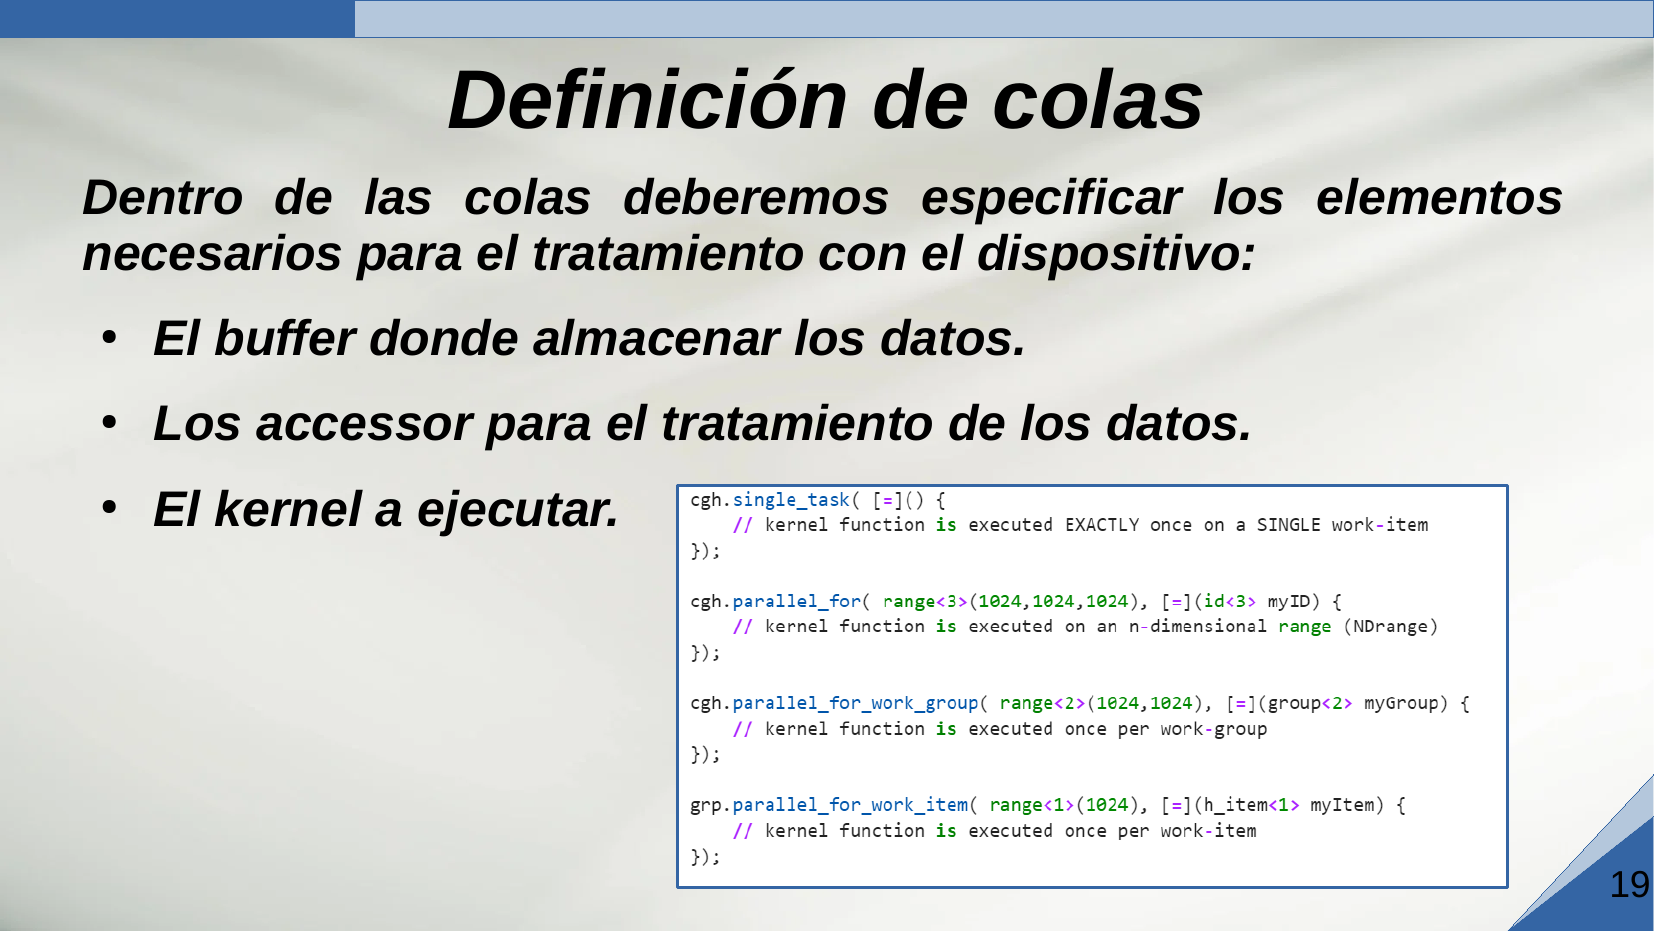

Definición de colas
# Dentro de las colas deberemos especificar los elementos necesarios para el tratamiento con el dispositivo:
El buffer donde almacenar los datos.
Los accessor para el tratamiento de los datos.
El kernel a ejecutar.